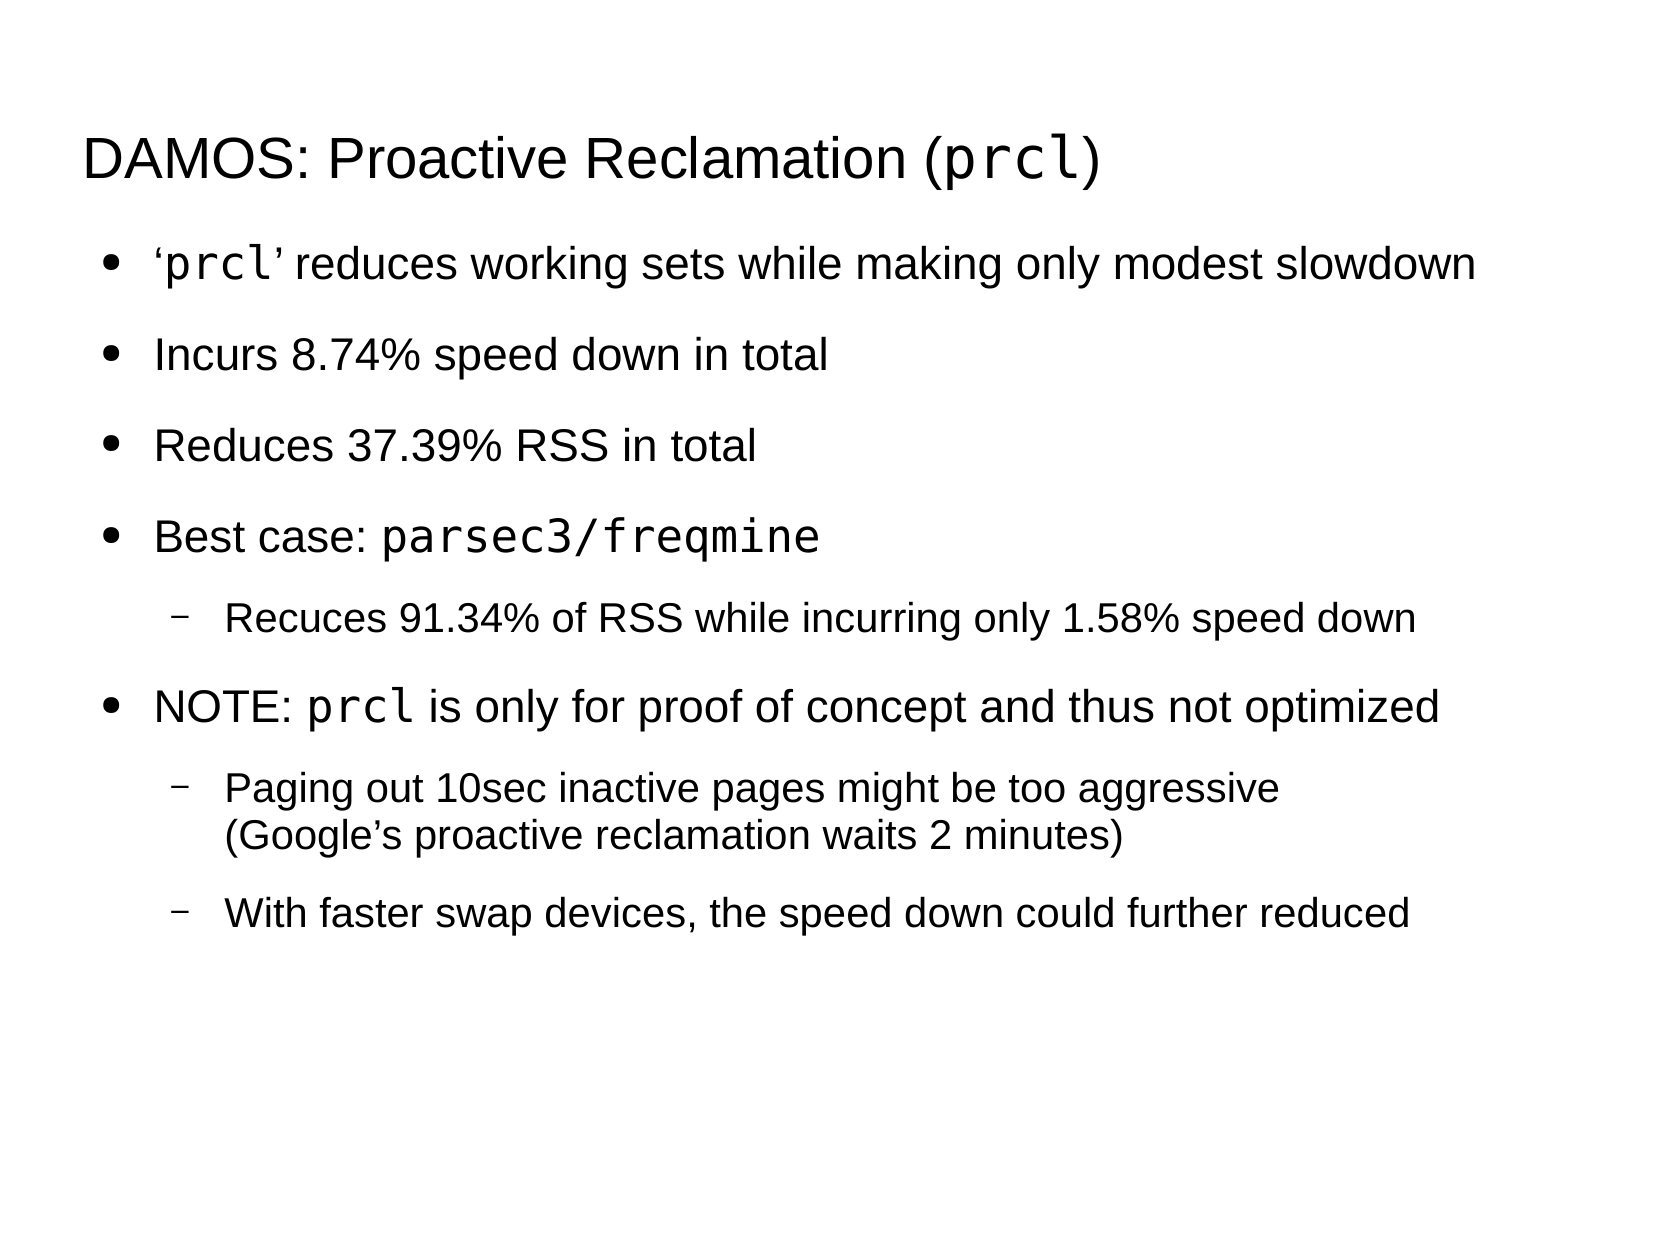

# DAMOS: Proactive Reclamation (prcl)
‘prcl’ reduces working sets while making only modest slowdown
Incurs 8.74% speed down in total
Reduces 37.39% RSS in total
Best case: parsec3/freqmine
Recuces 91.34% of RSS while incurring only 1.58% speed down
NOTE: prcl is only for proof of concept and thus not optimized
Paging out 10sec inactive pages might be too aggressive
(Google’s proactive reclamation waits 2 minutes)
With faster swap devices, the speed down could further reduced